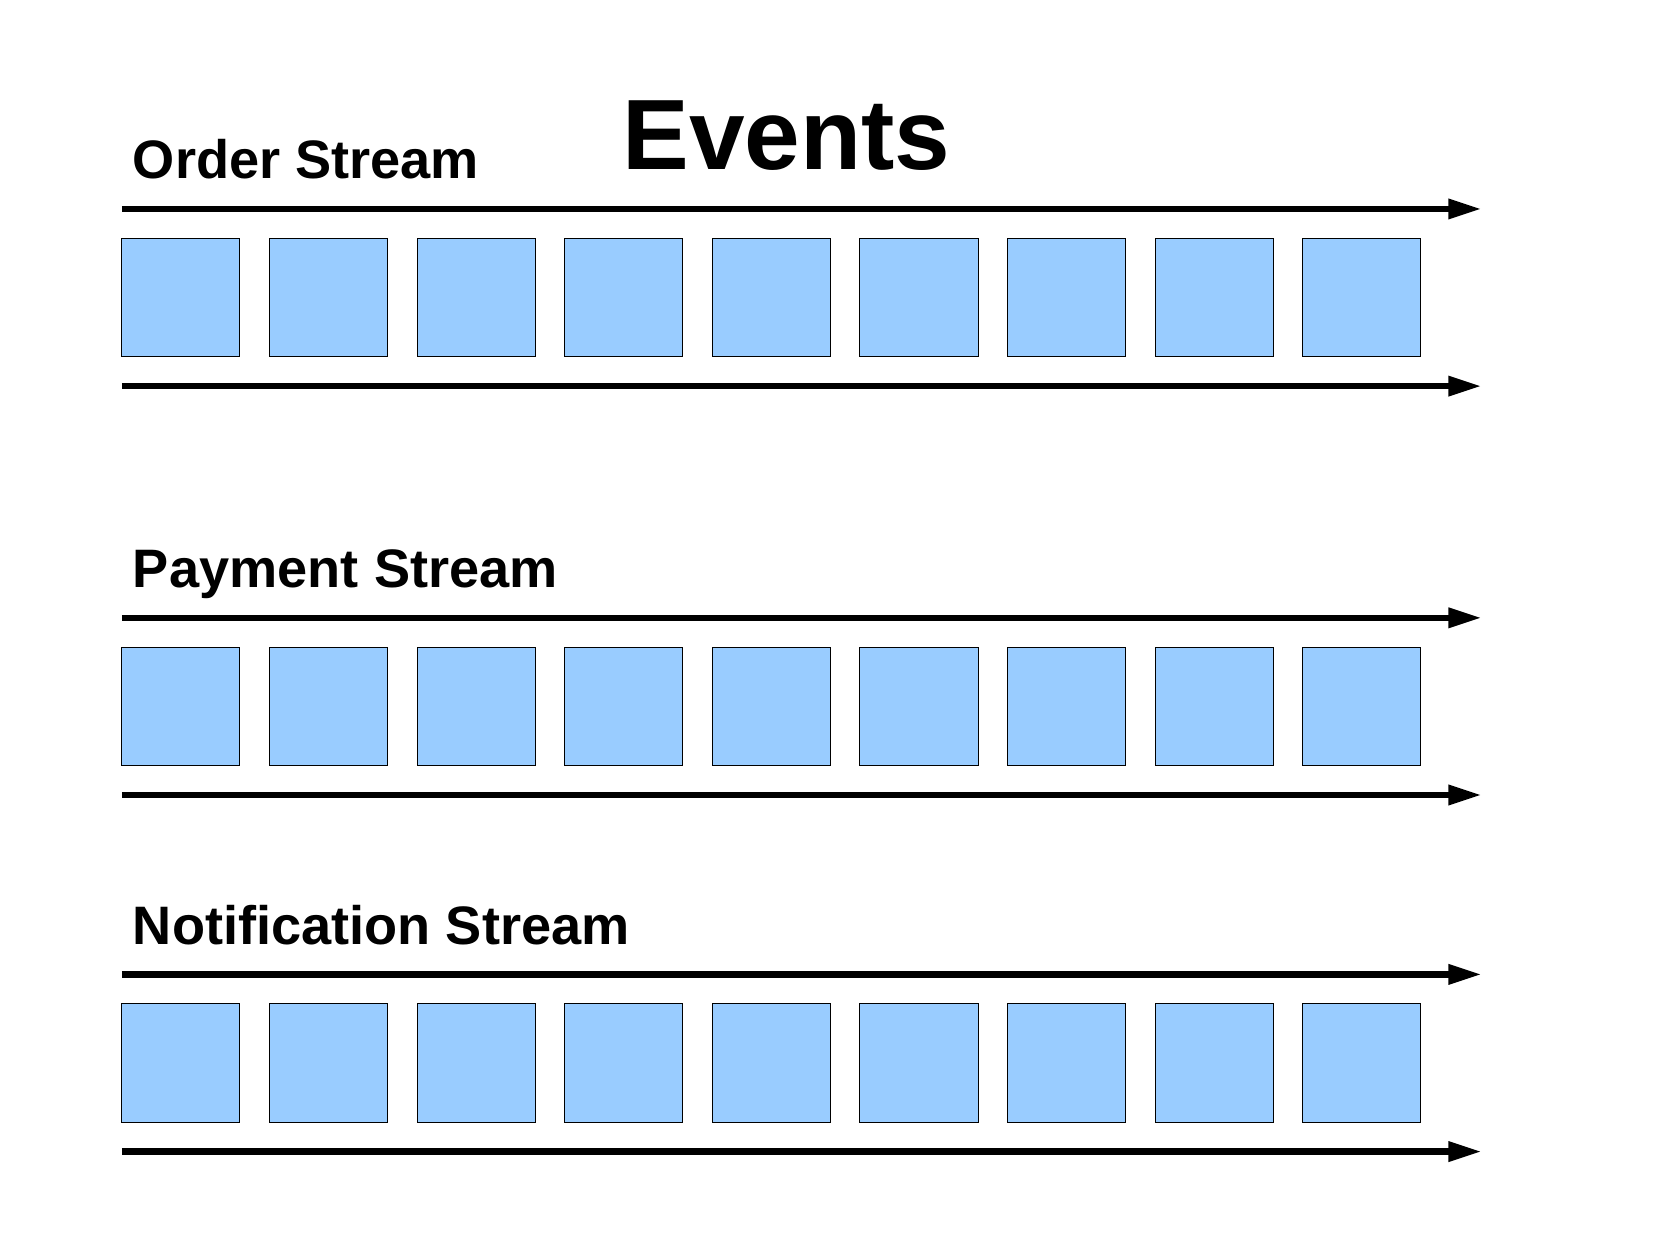

Events
Order Stream
Payment Stream
Notification Stream